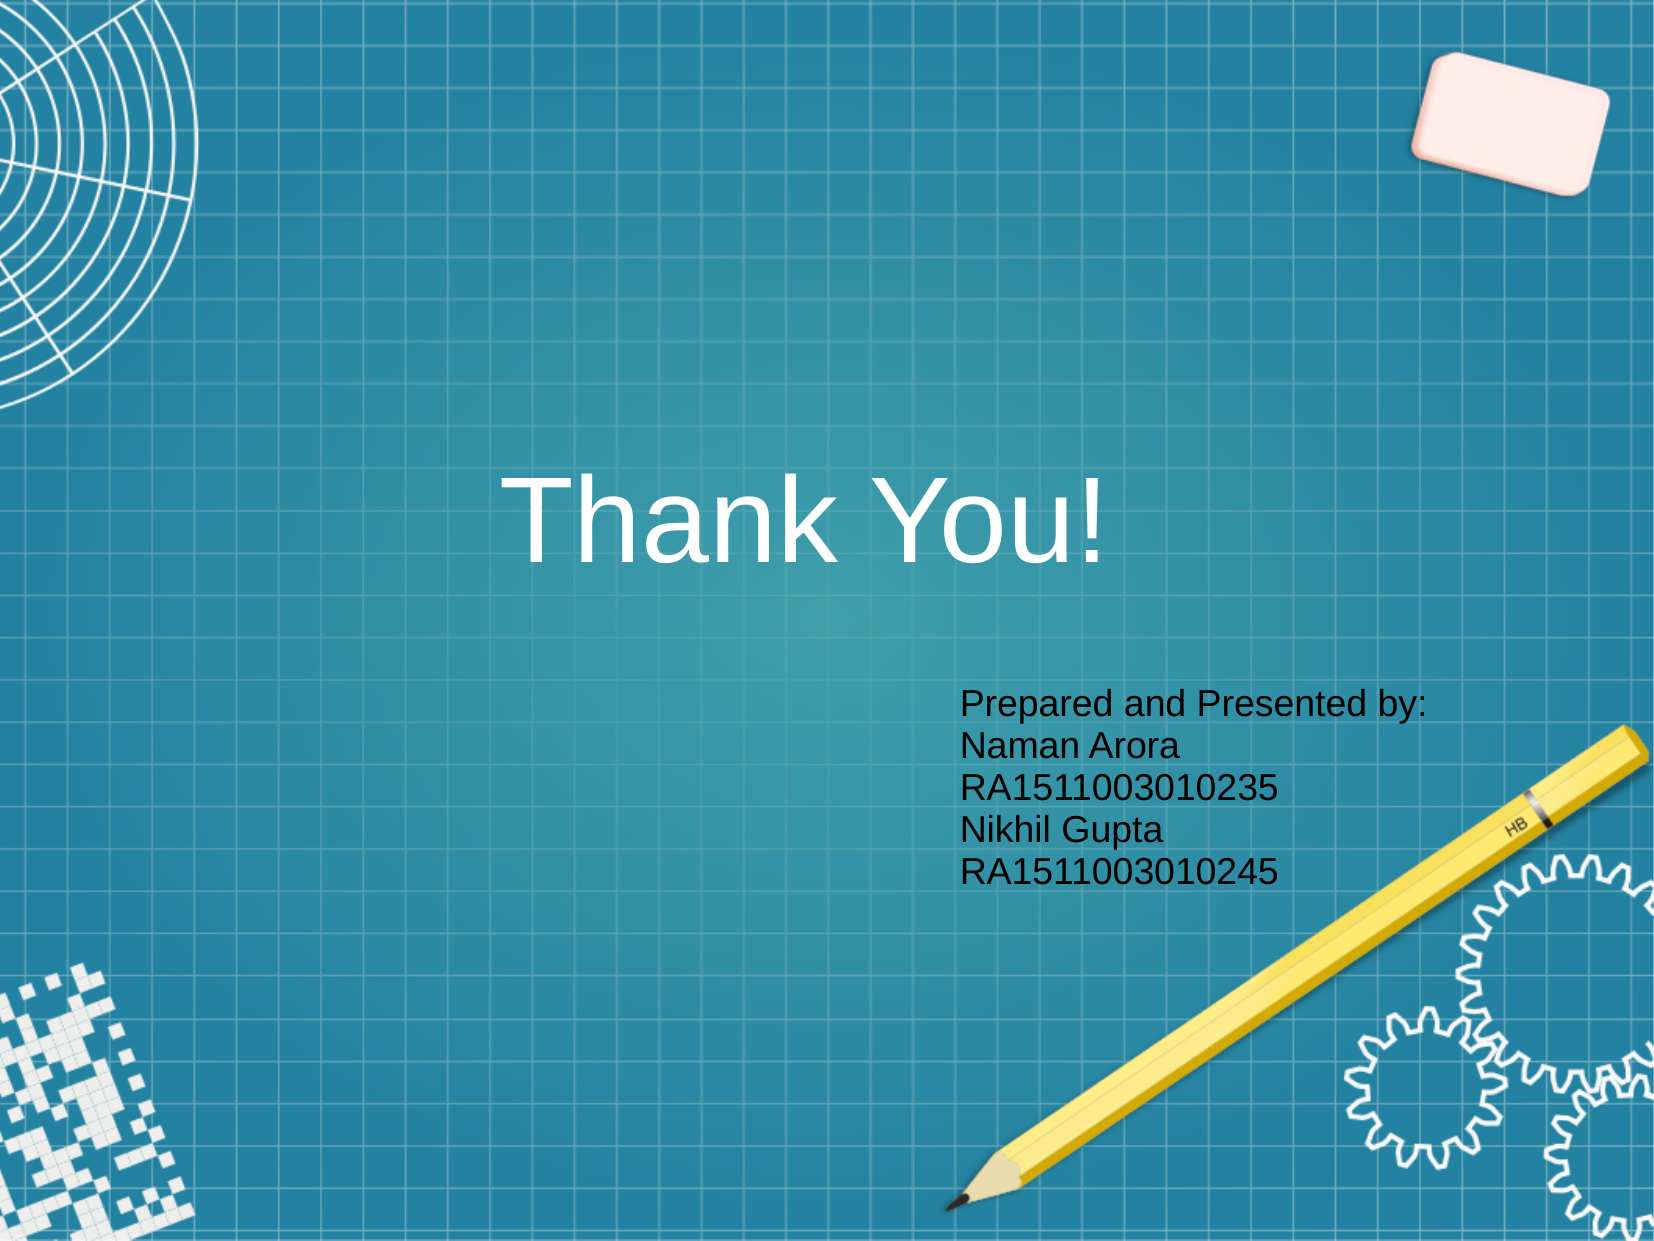

# Thank You!
Prepared and Presented by:
Naman Arora
RA1511003010235
Nikhil Gupta
RA1511003010245